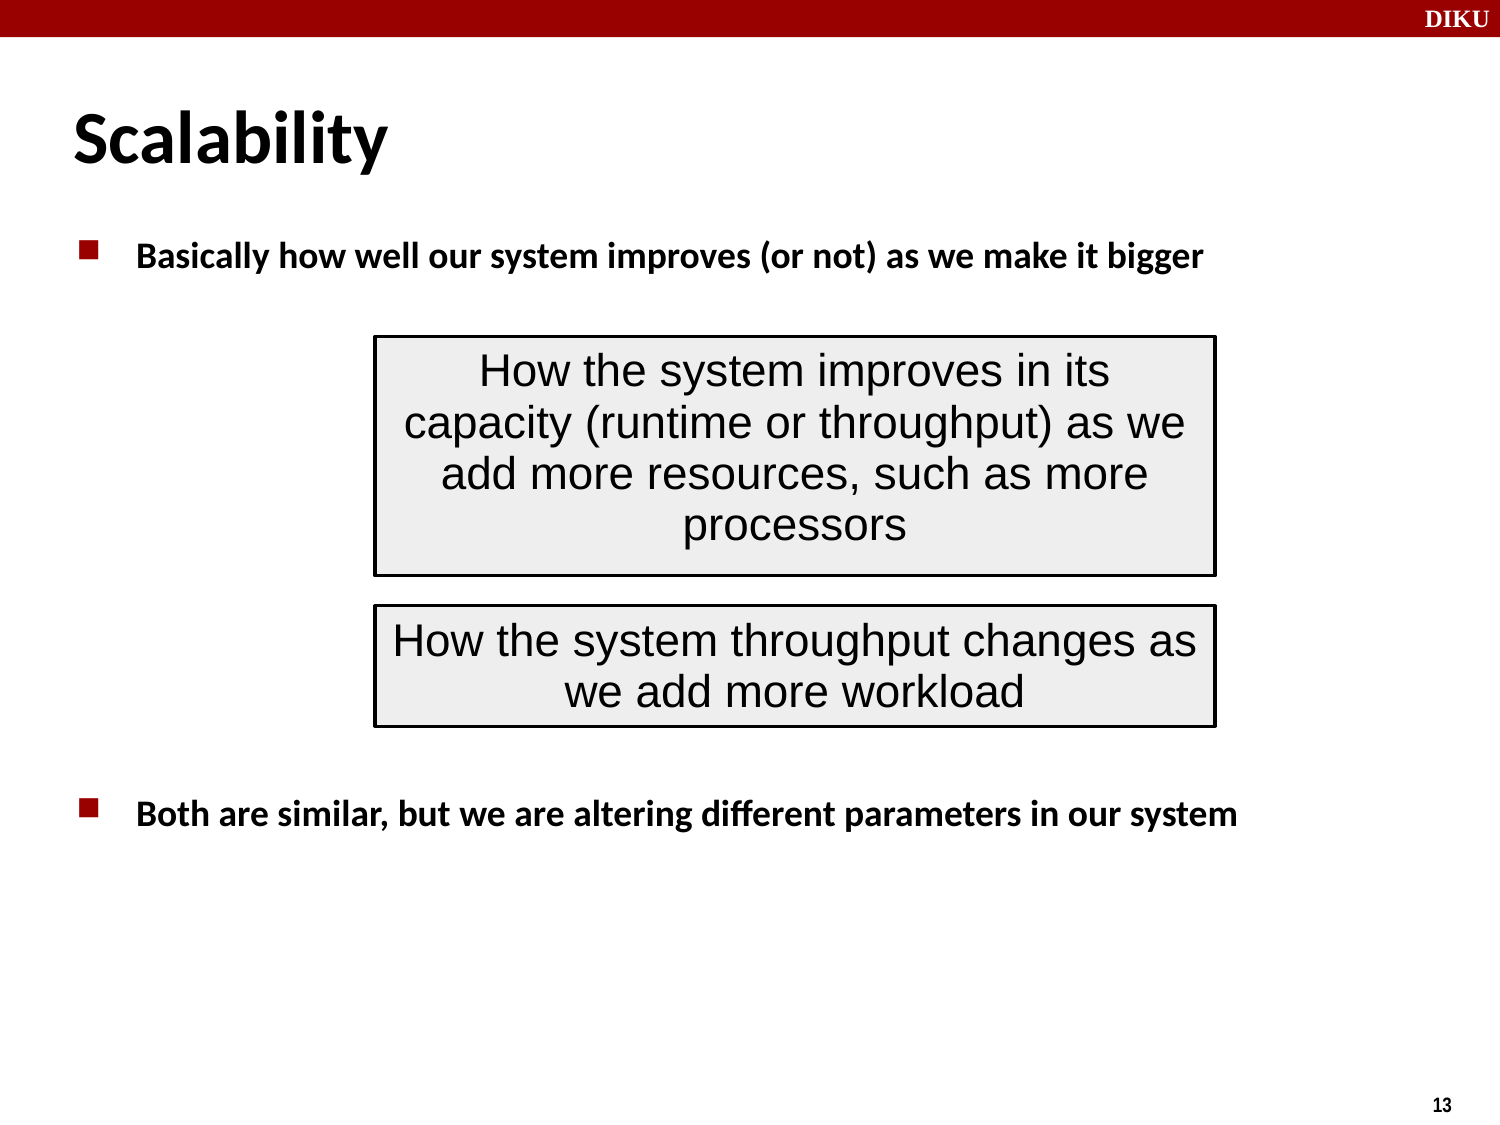

Scalability
Basically how well our system improves (or not) as we make it bigger
Both are similar, but we are altering different parameters in our system
How the system improves in its capacity (runtime or throughput) as we add more resources, such as more processors
How the system throughput changes as we add more workload